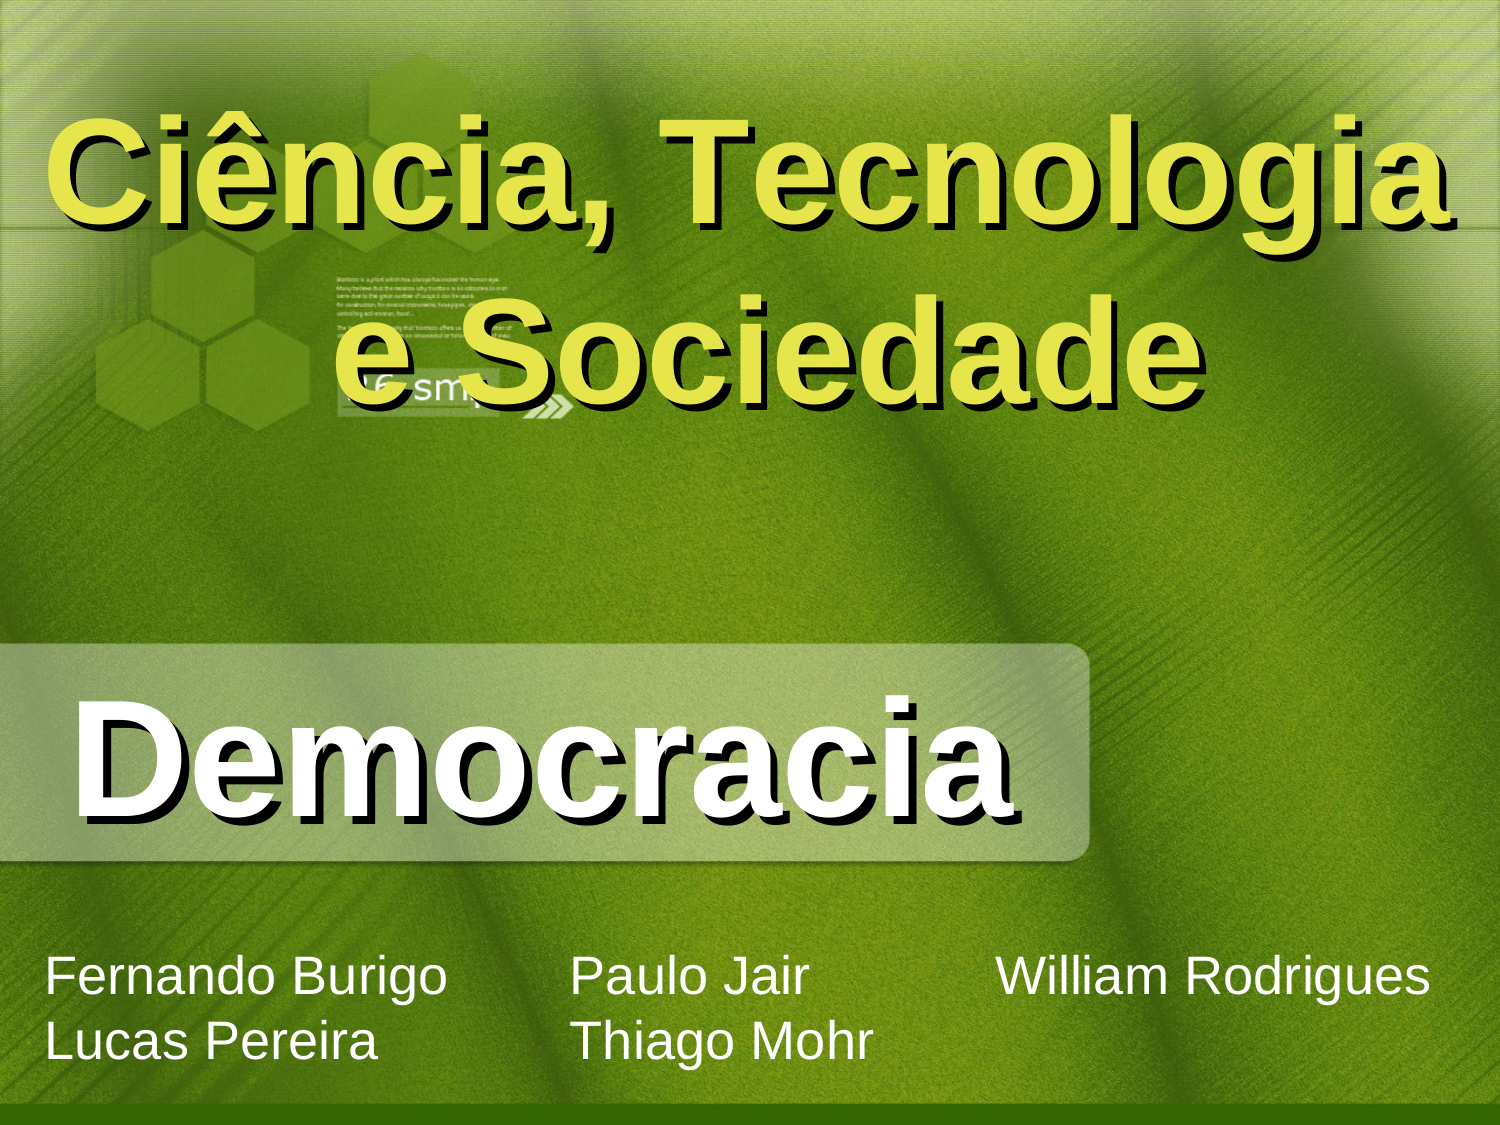

Ciência, Tecnologia
e Sociedade
# Democracia
Fernando Burigo
Lucas Pereira
Paulo Jair
Thiago Mohr
William Rodrigues